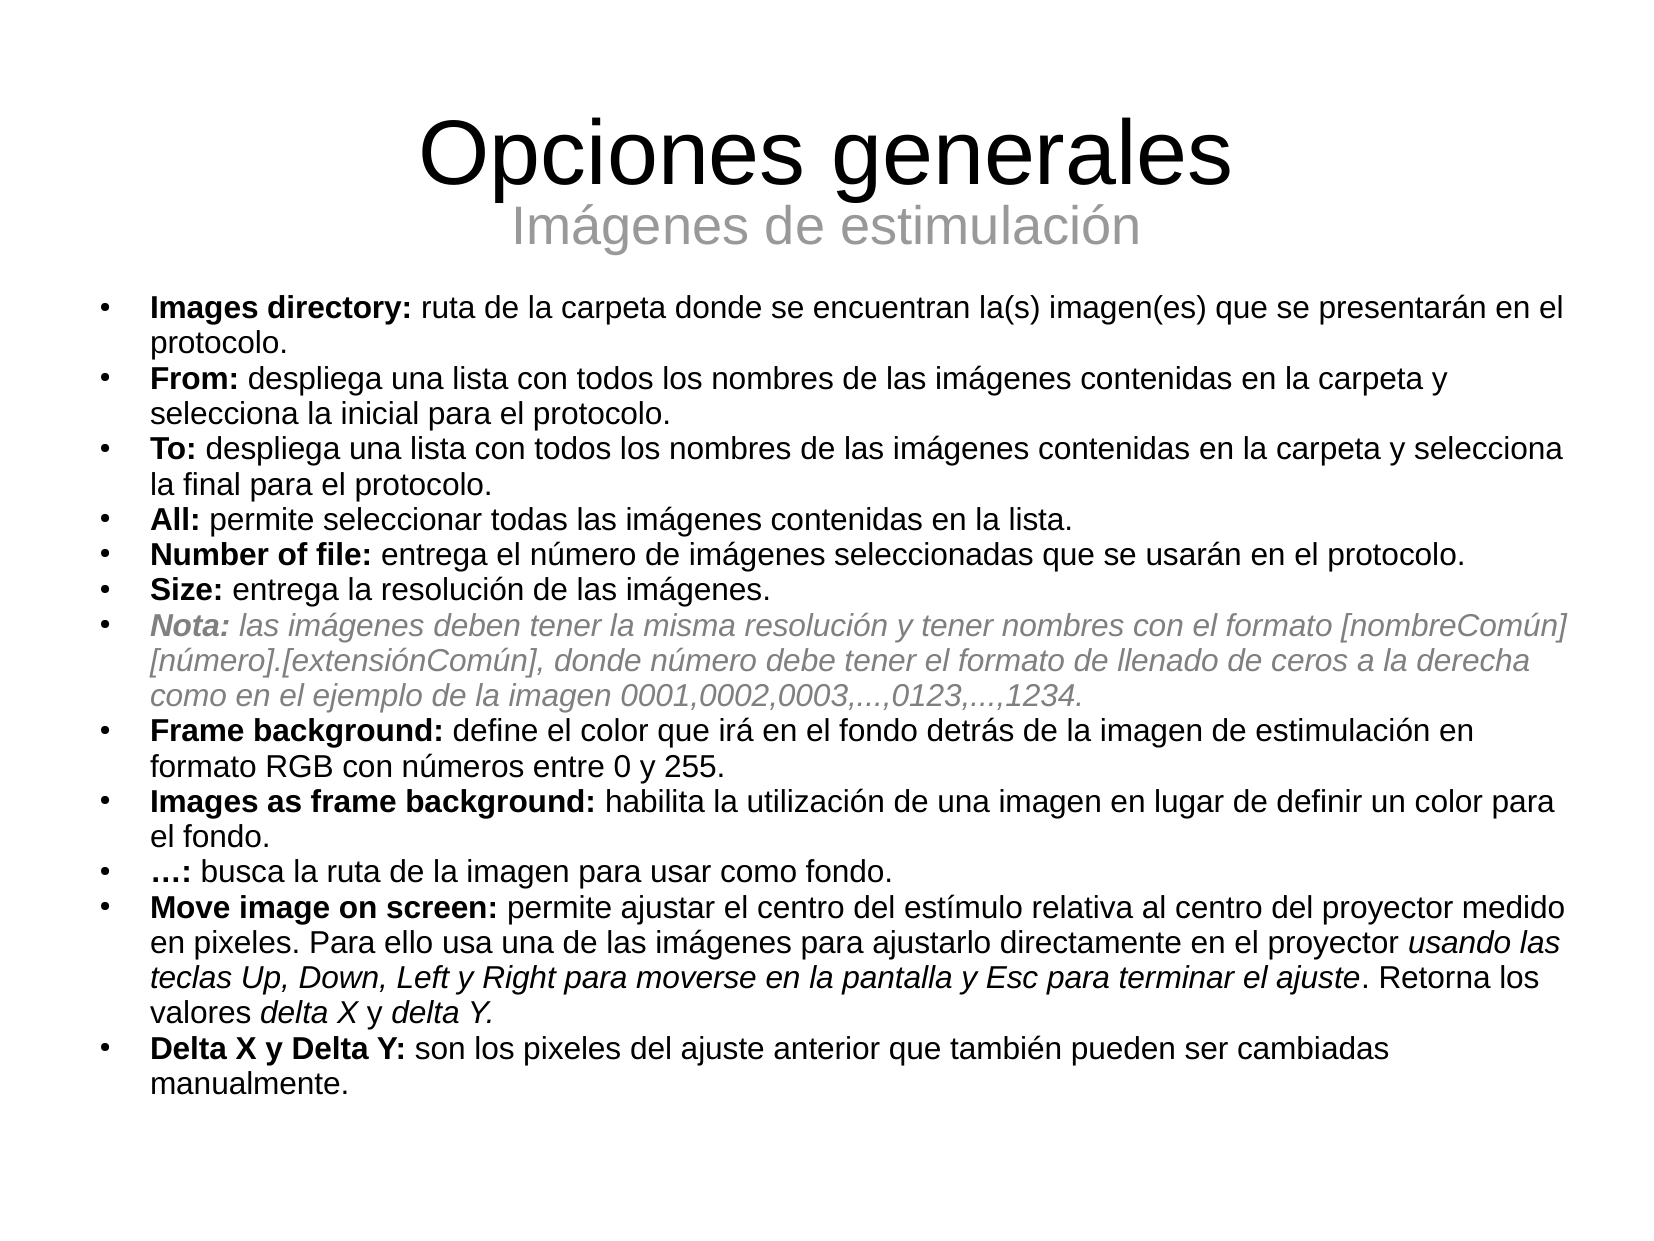

# Opciones generales
Imágenes de estimulación
Images directory: ruta de la carpeta donde se encuentran la(s) imagen(es) que se presentarán en el protocolo.
From: despliega una lista con todos los nombres de las imágenes contenidas en la carpeta y selecciona la inicial para el protocolo.
To: despliega una lista con todos los nombres de las imágenes contenidas en la carpeta y selecciona la final para el protocolo.
All: permite seleccionar todas las imágenes contenidas en la lista.
Number of file: entrega el número de imágenes seleccionadas que se usarán en el protocolo.
Size: entrega la resolución de las imágenes.
Nota: las imágenes deben tener la misma resolución y tener nombres con el formato [nombreComún][número].[extensiónComún], donde número debe tener el formato de llenado de ceros a la derecha como en el ejemplo de la imagen 0001,0002,0003,...,0123,...,1234.
Frame background: define el color que irá en el fondo detrás de la imagen de estimulación en formato RGB con números entre 0 y 255.
Images as frame background: habilita la utilización de una imagen en lugar de definir un color para el fondo.
…: busca la ruta de la imagen para usar como fondo.
Move image on screen: permite ajustar el centro del estímulo relativa al centro del proyector medido en pixeles. Para ello usa una de las imágenes para ajustarlo directamente en el proyector usando las teclas Up, Down, Left y Right para moverse en la pantalla y Esc para terminar el ajuste. Retorna los valores delta X y delta Y.
Delta X y Delta Y: son los pixeles del ajuste anterior que también pueden ser cambiadas manualmente.